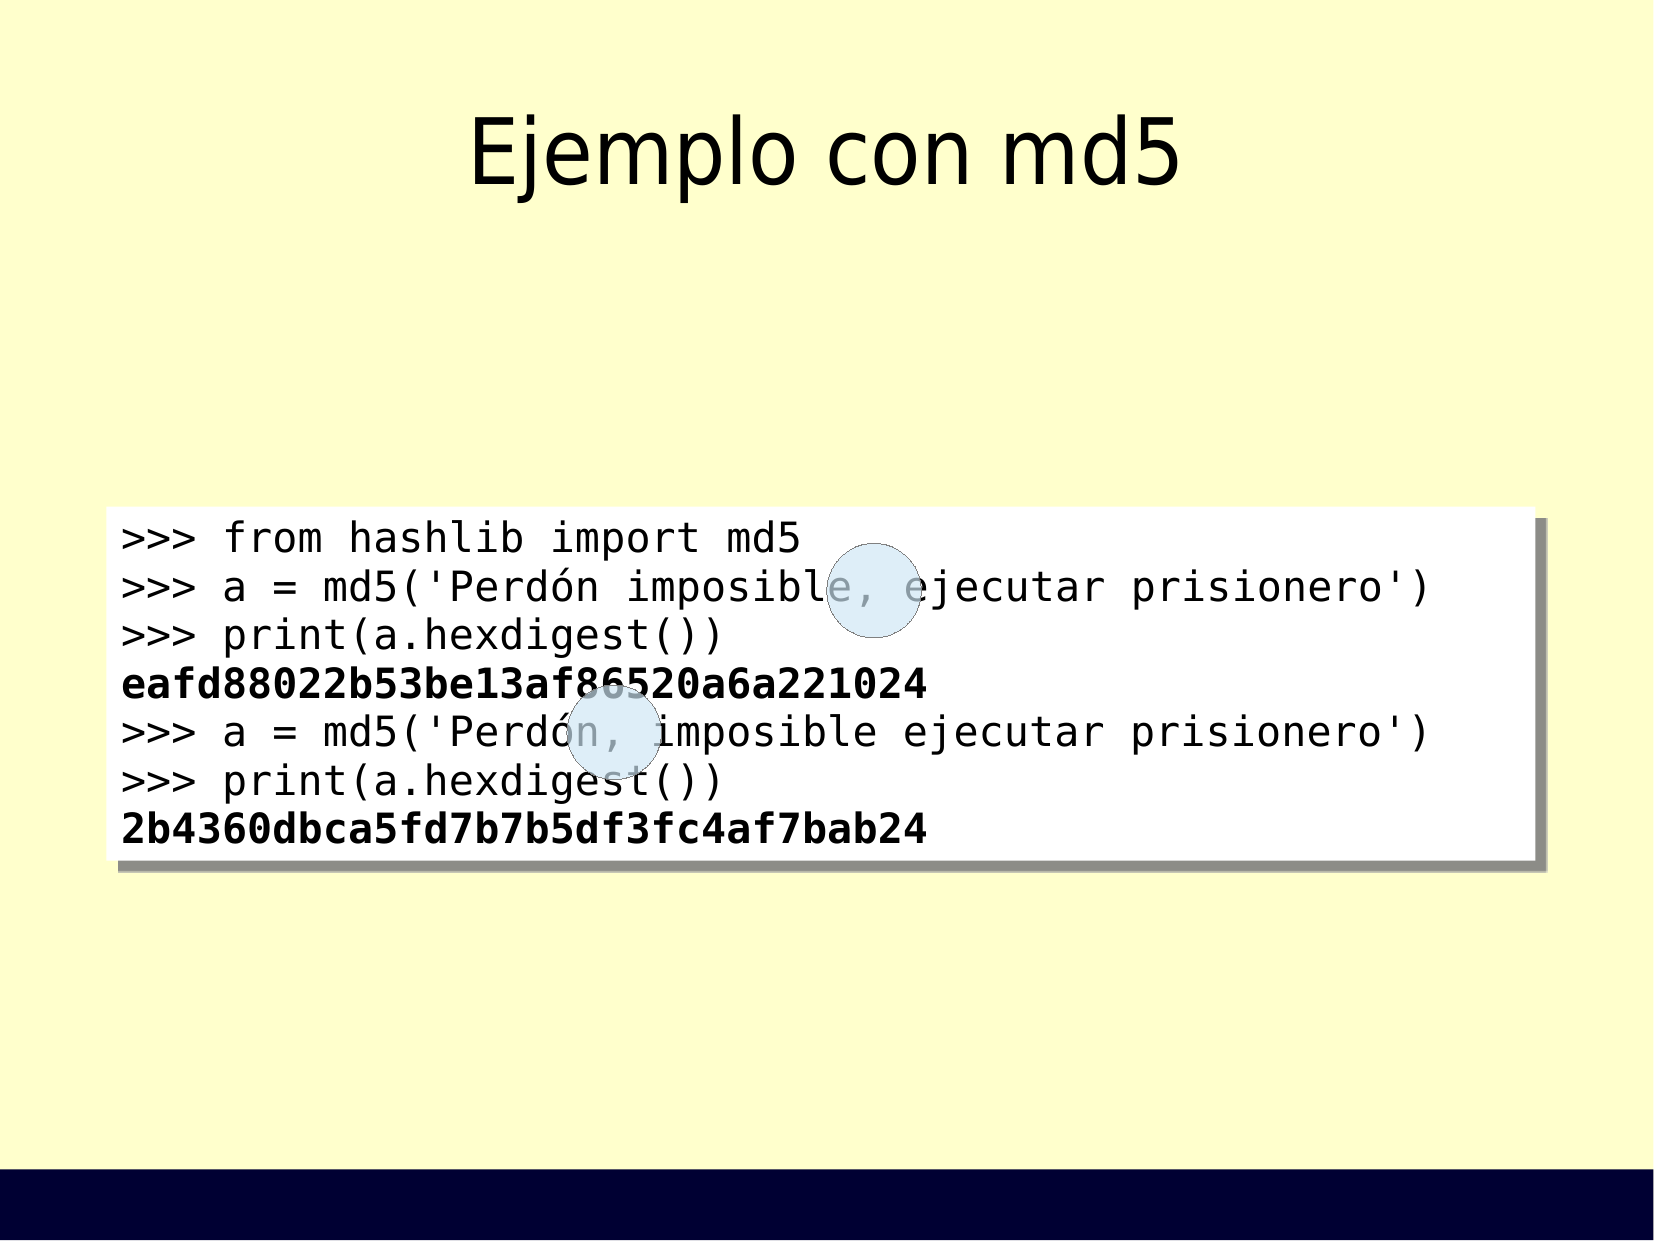

# Ejemplo con md5
>>> from hashlib import md5
>>> a = md5('Perdón imposible, ejecutar prisionero')
>>> print(a.hexdigest())
eafd88022b53be13af86520a6a221024
>>> a = md5('Perdón, imposible ejecutar prisionero')
>>> print(a.hexdigest())
2b4360dbca5fd7b7b5df3fc4af7bab24